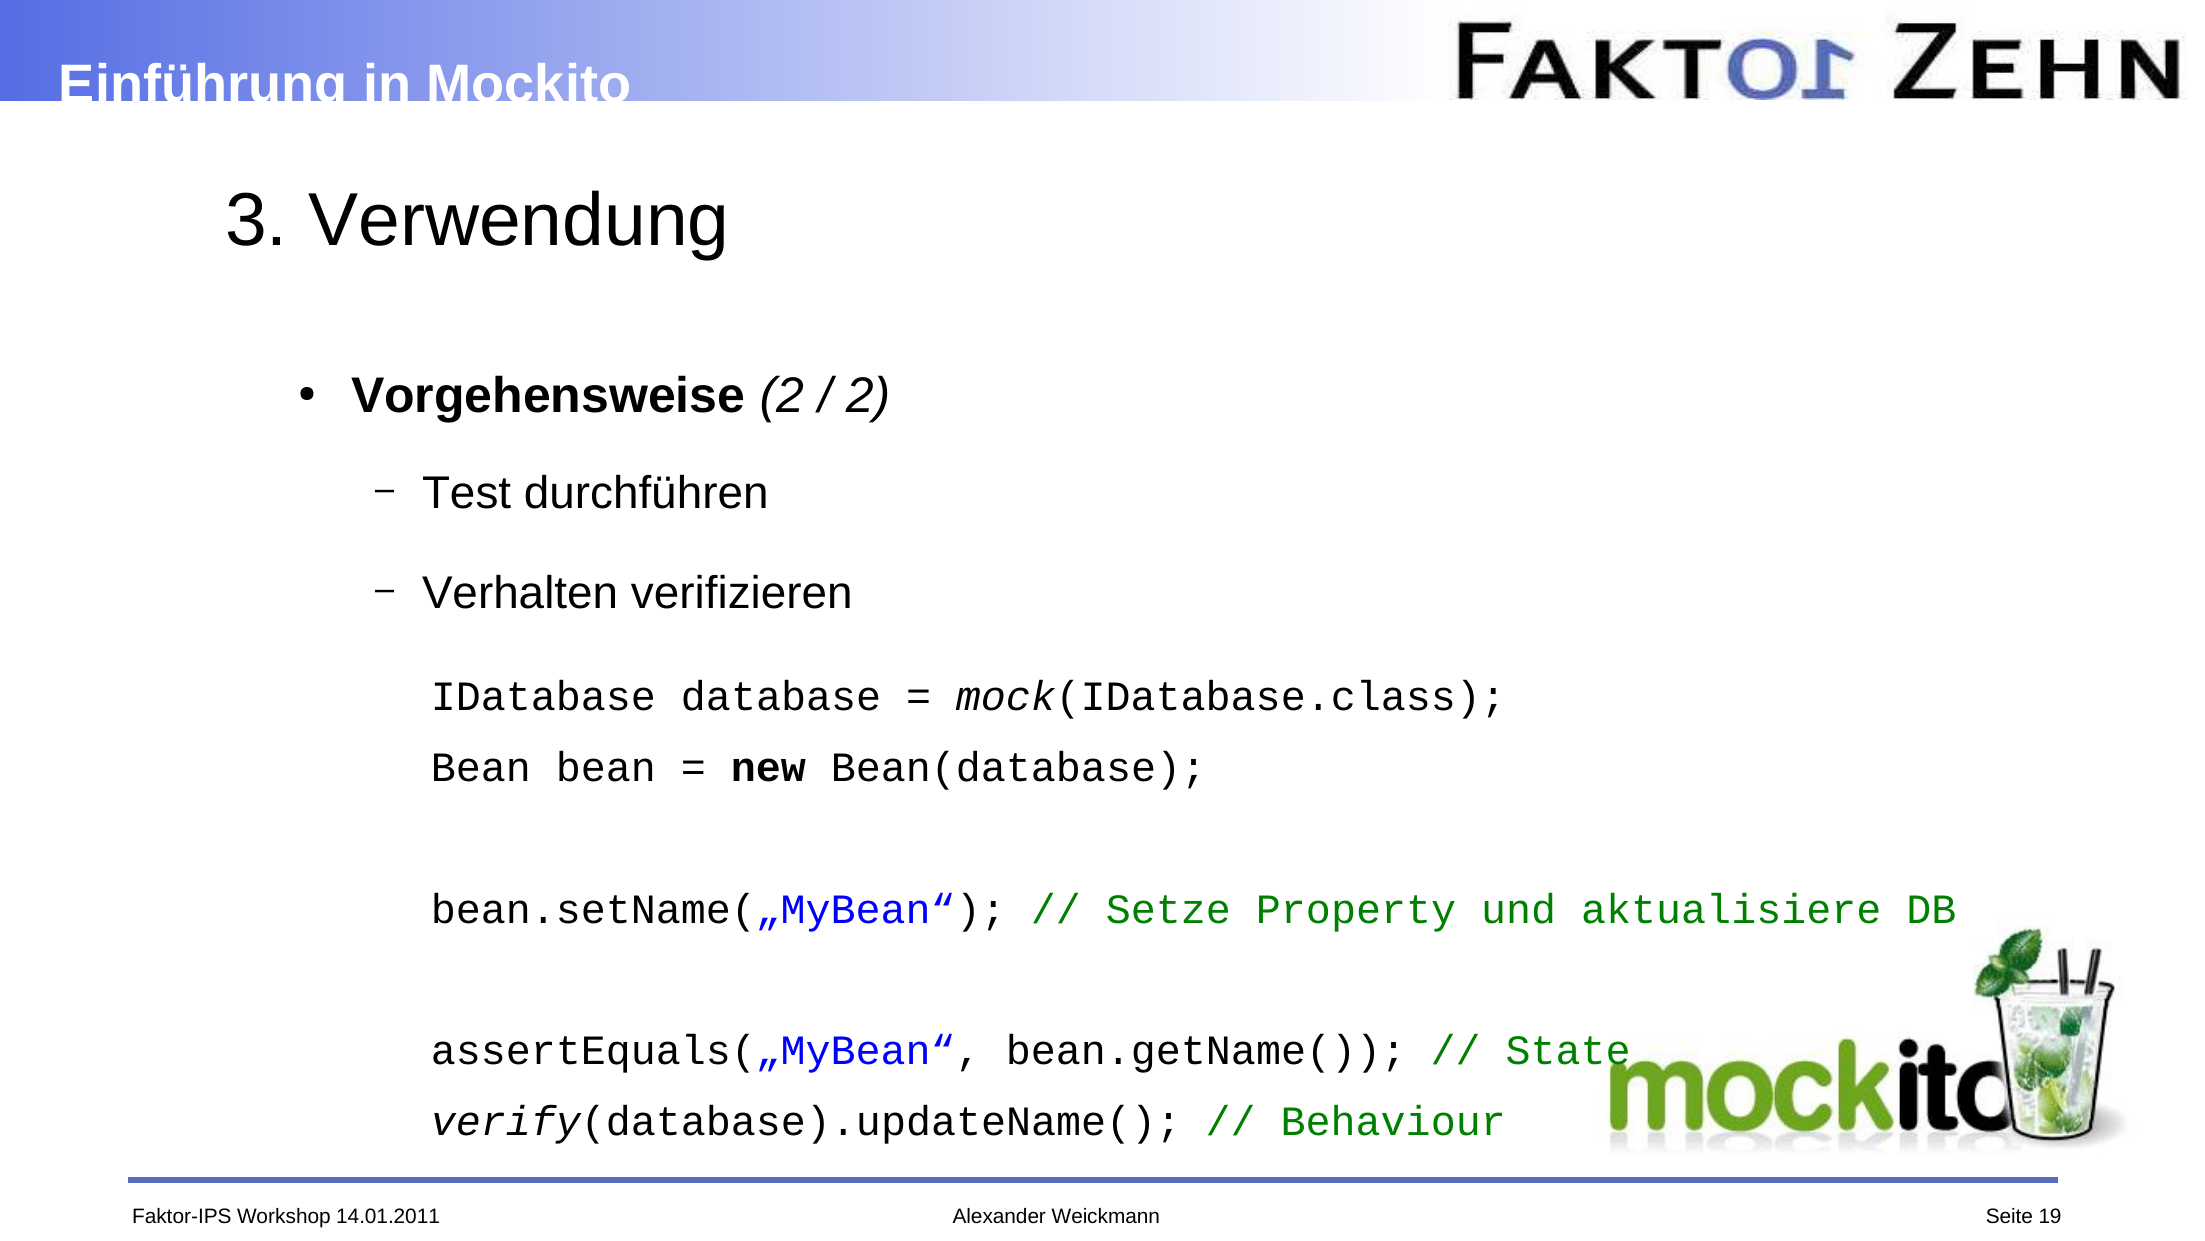

# 3. Verwendung
Vorgehensweise (2 / 2)
Test durchführen
Verhalten verifizieren
 		IDatabase database = mock(IDatabase.class);
			Bean bean = new Bean(database);
			bean.setName(„MyBean“); // Setze Property und aktualisiere DB
			assertEquals(„MyBean“, bean.getName()); // State
			verify(database).updateName(); // Behaviour